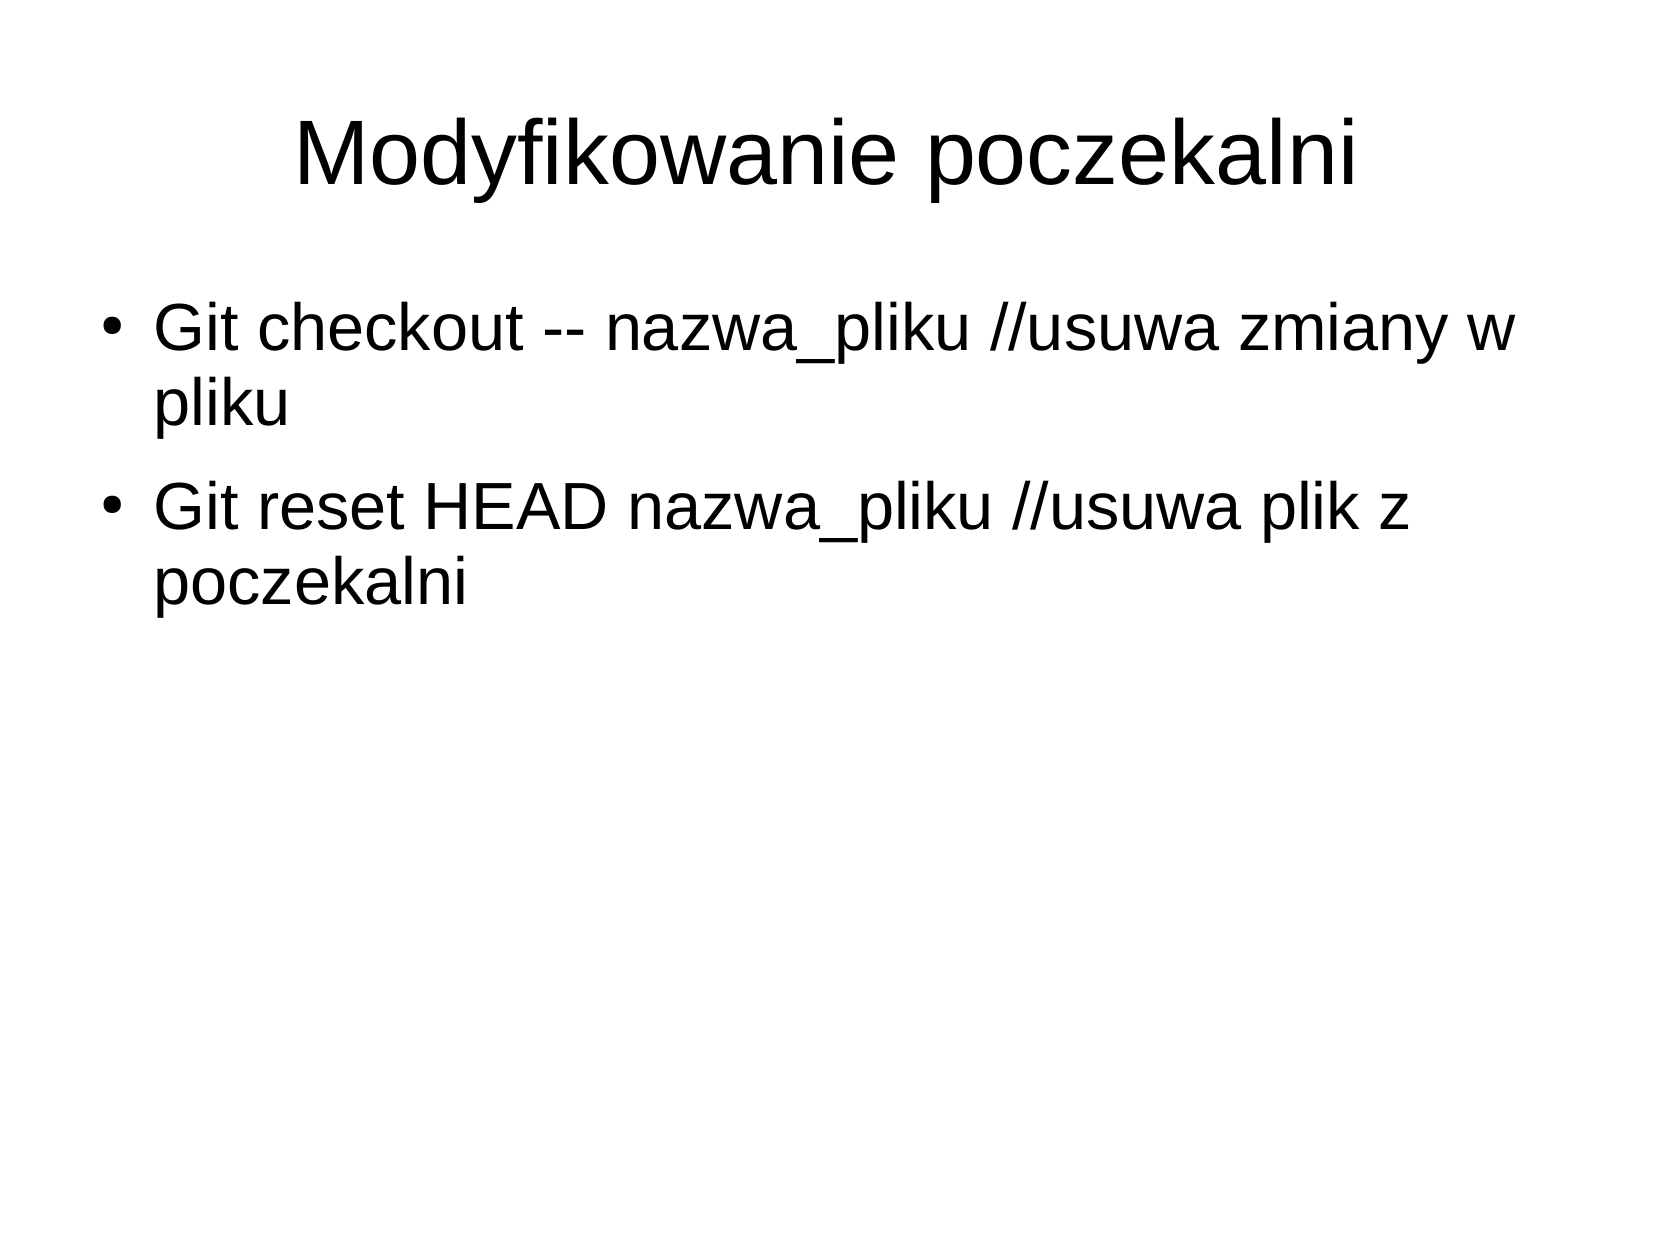

# Modyfikowanie poczekalni
Git checkout -- nazwa_pliku //usuwa zmiany w pliku
Git reset HEAD nazwa_pliku //usuwa plik z poczekalni